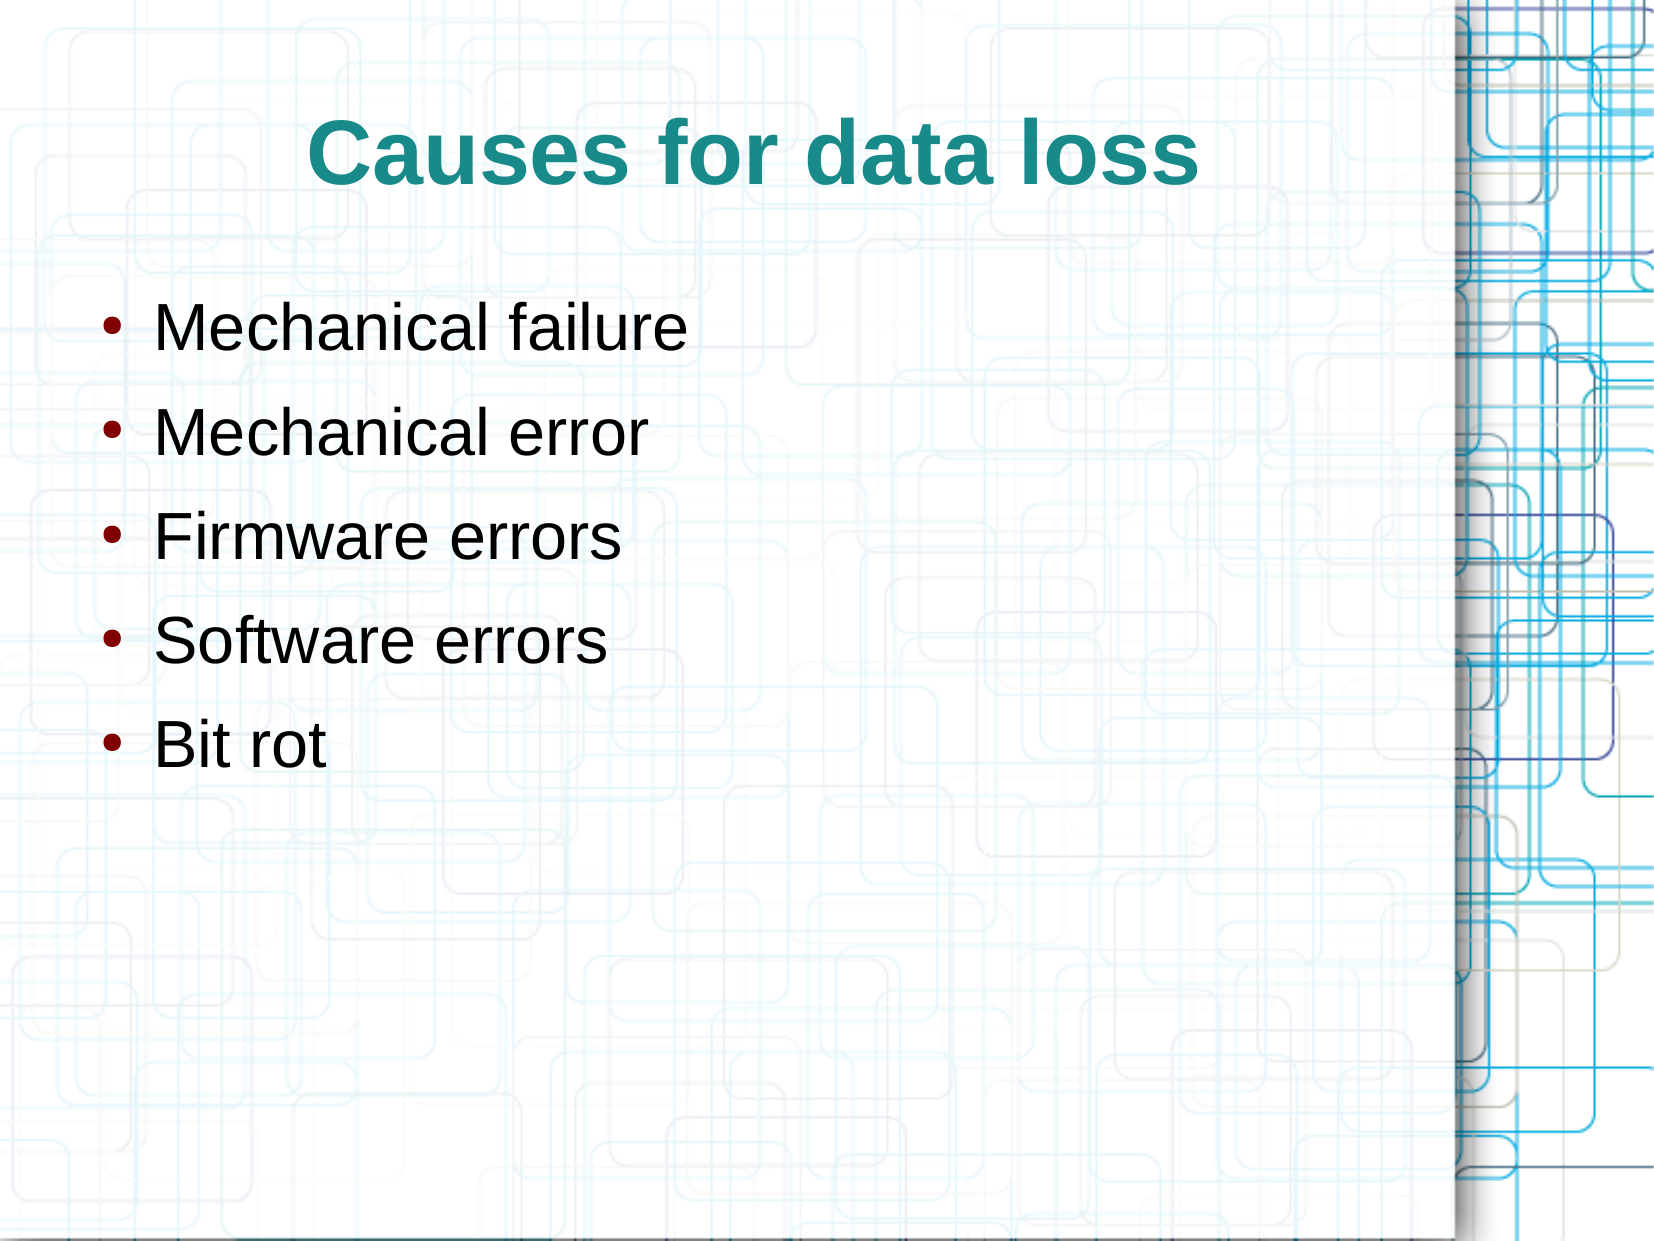

# Causes for data loss
Mechanical failure
Mechanical error
Firmware errors
Software errors
Bit rot